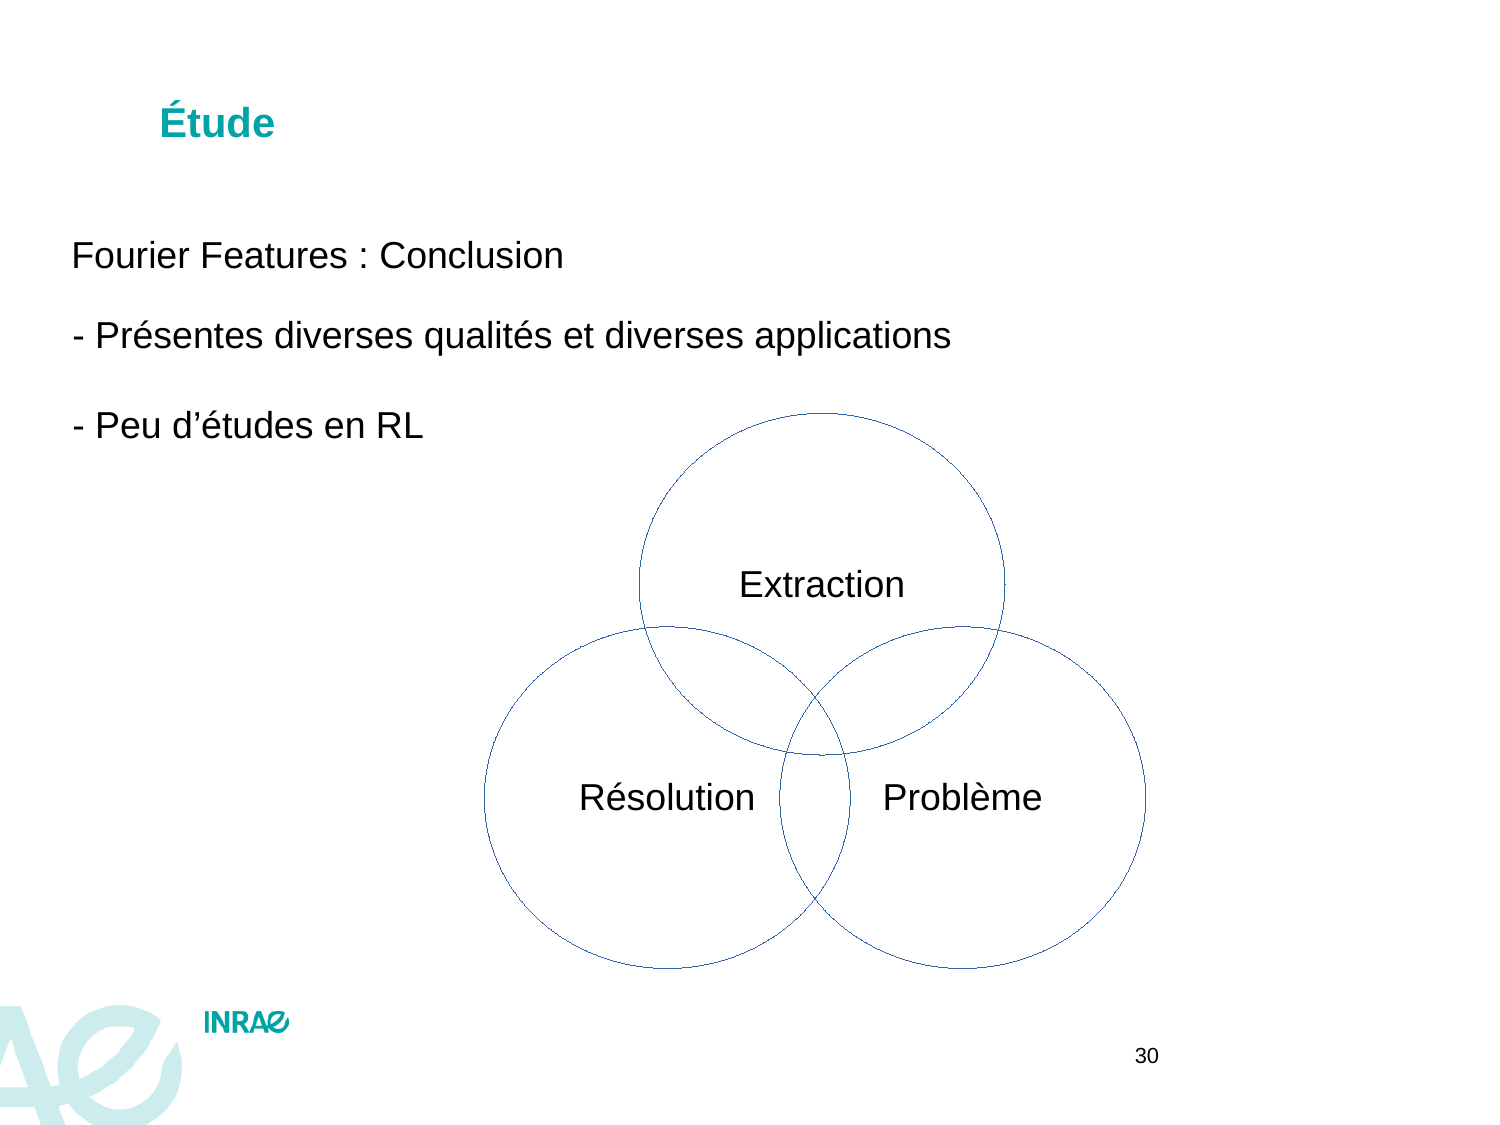

Étude
Fourier Features : Conclusion
- Présentes diverses qualités et diverses applications
- Peu d’études en RL
Extraction
Résolution
Problème